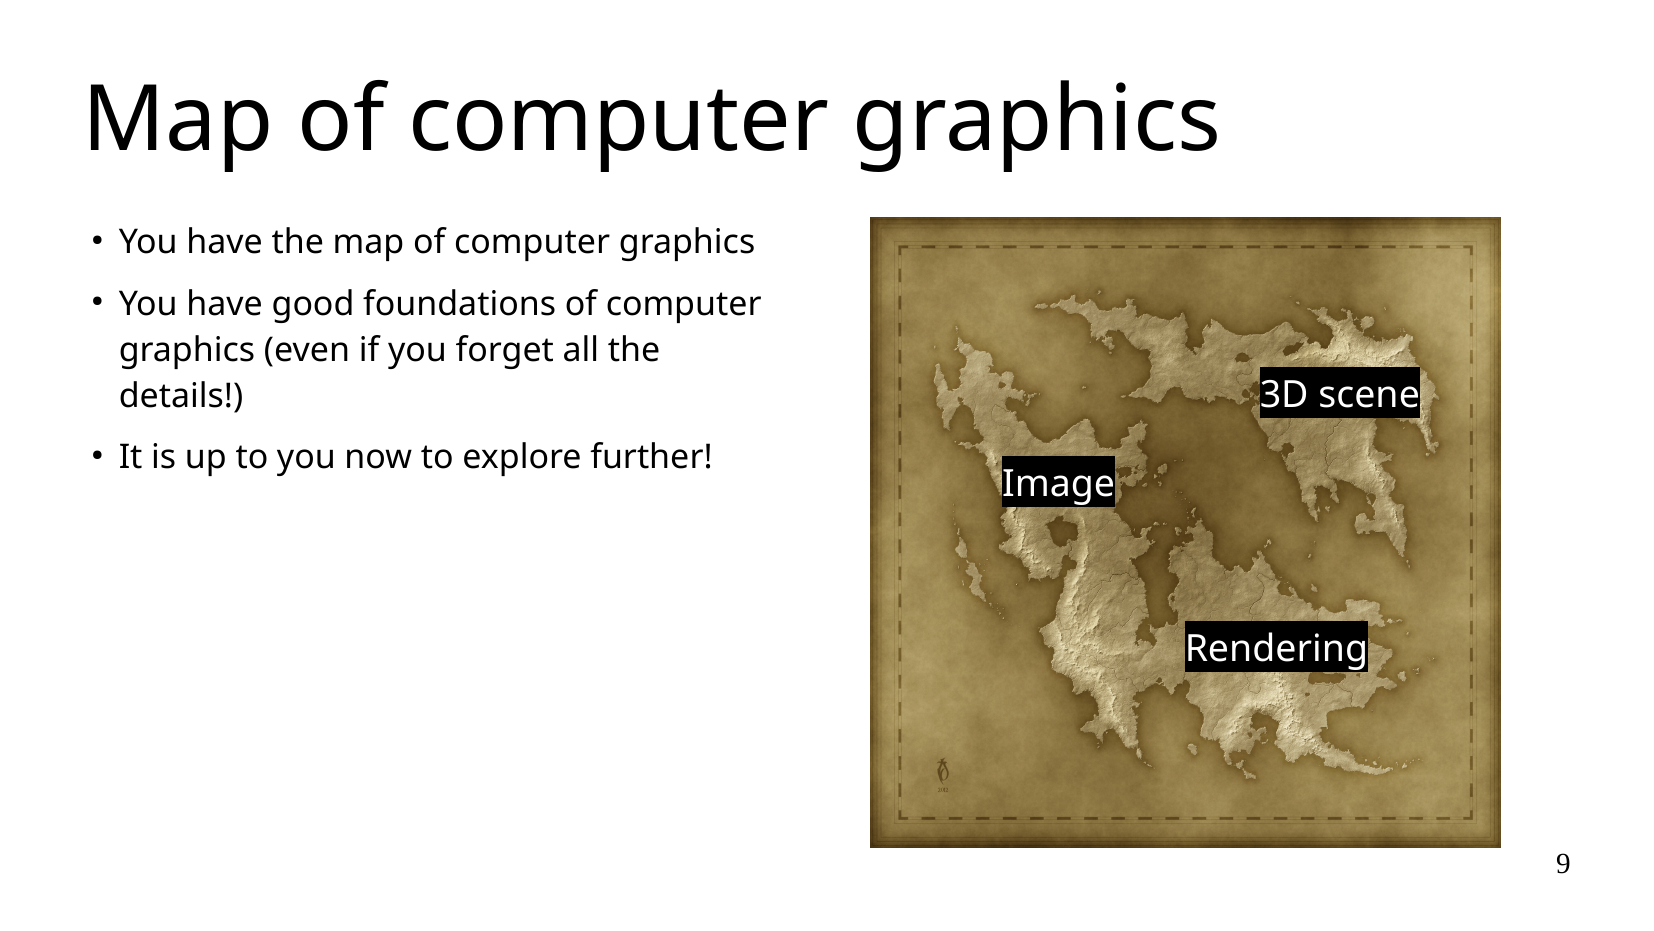

# Map of computer graphics
You have the map of computer graphics
You have good foundations of computer graphics (even if you forget all the details!)
It is up to you now to explore further!
3D scene
Image
Rendering
9